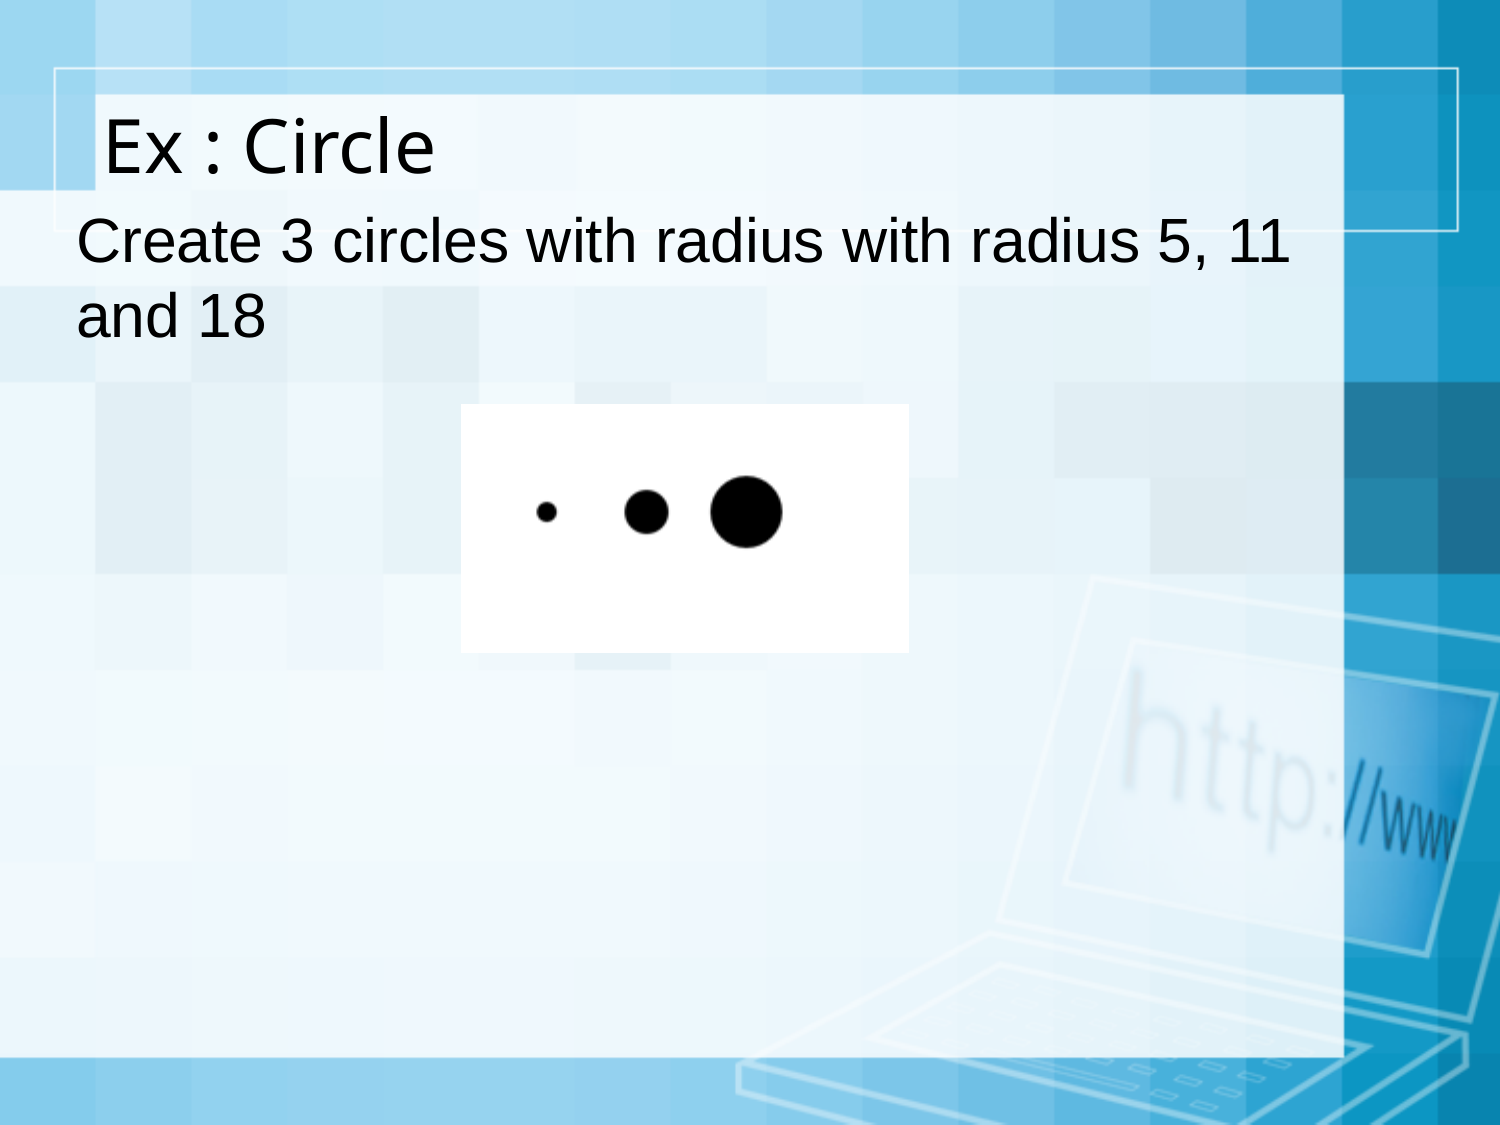

# Ex : Circle
Create 3 circles with radius with radius 5, 11 and 18